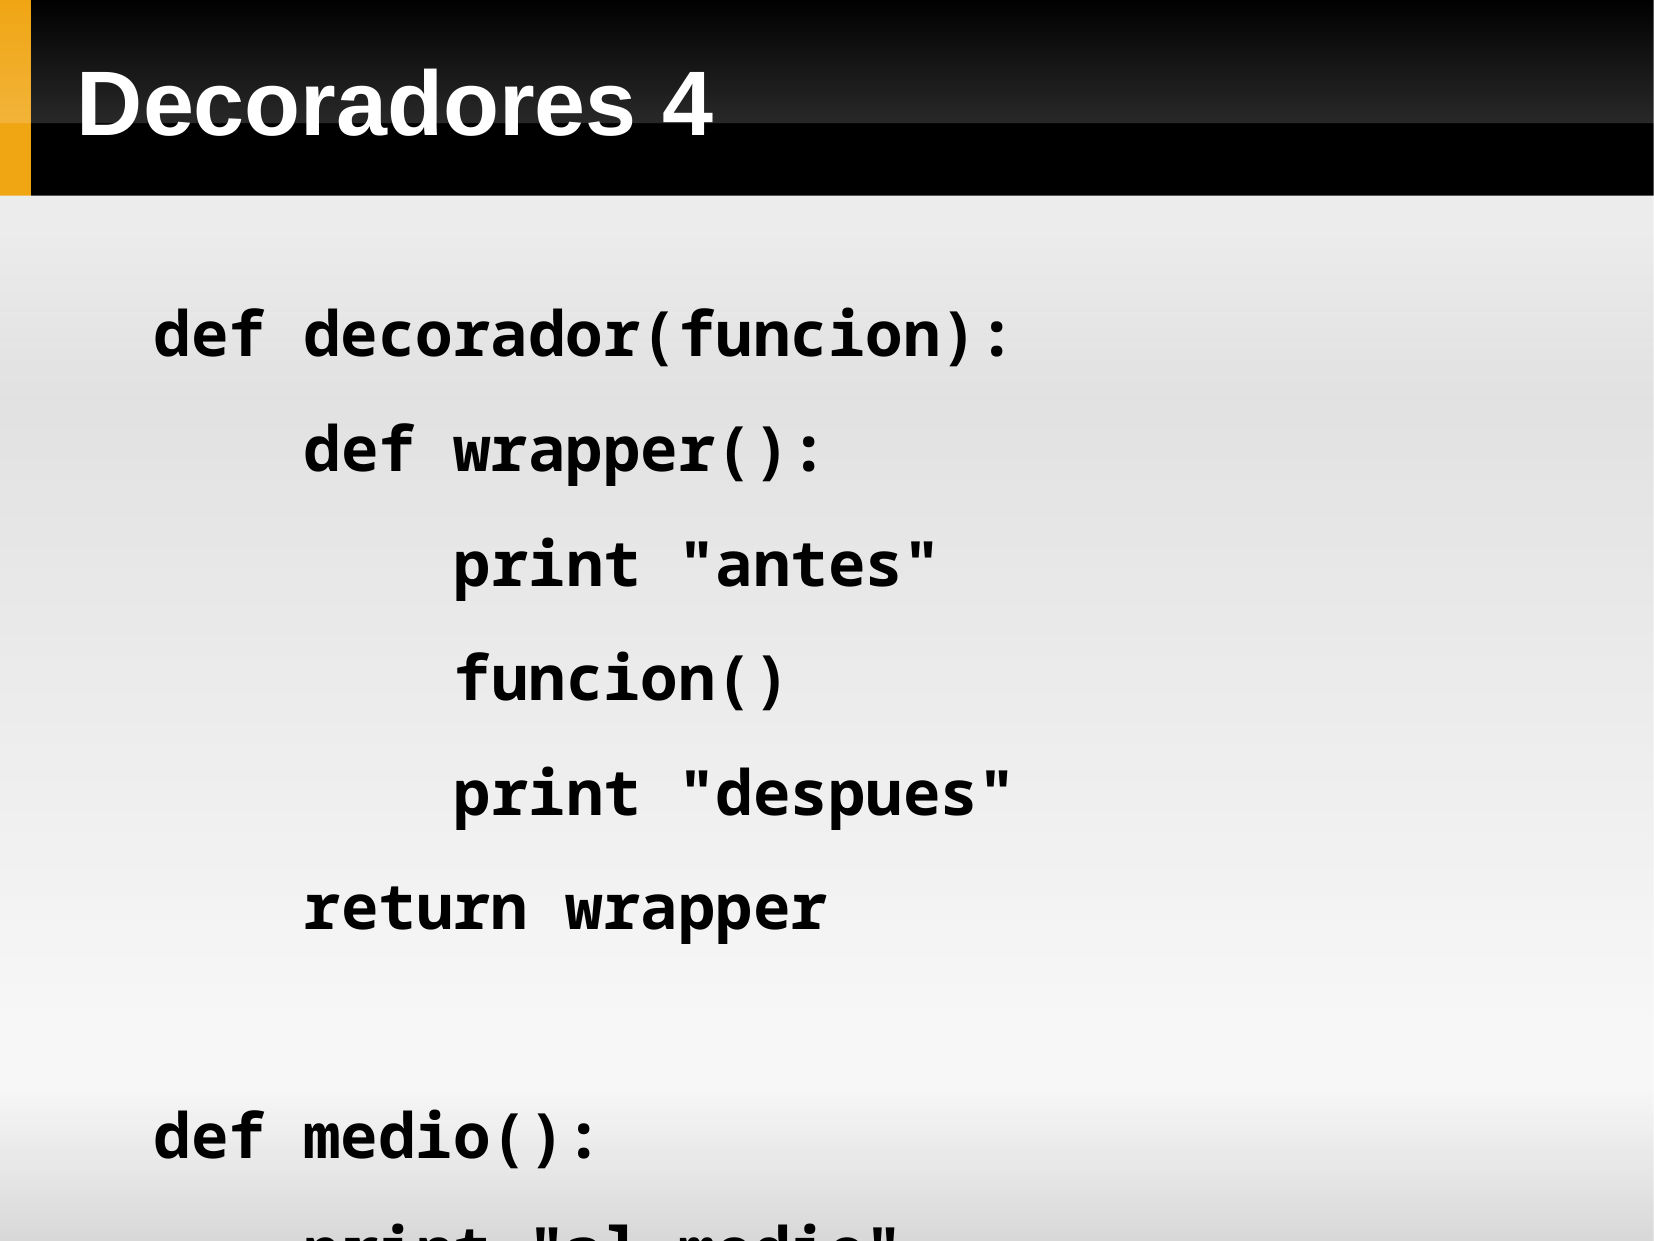

# Decoradores 4
def decorador(funcion):
 def wrapper():
 print "antes"
 funcion()
 print "despues"
 return wrapper
def medio():
 print "al medio"